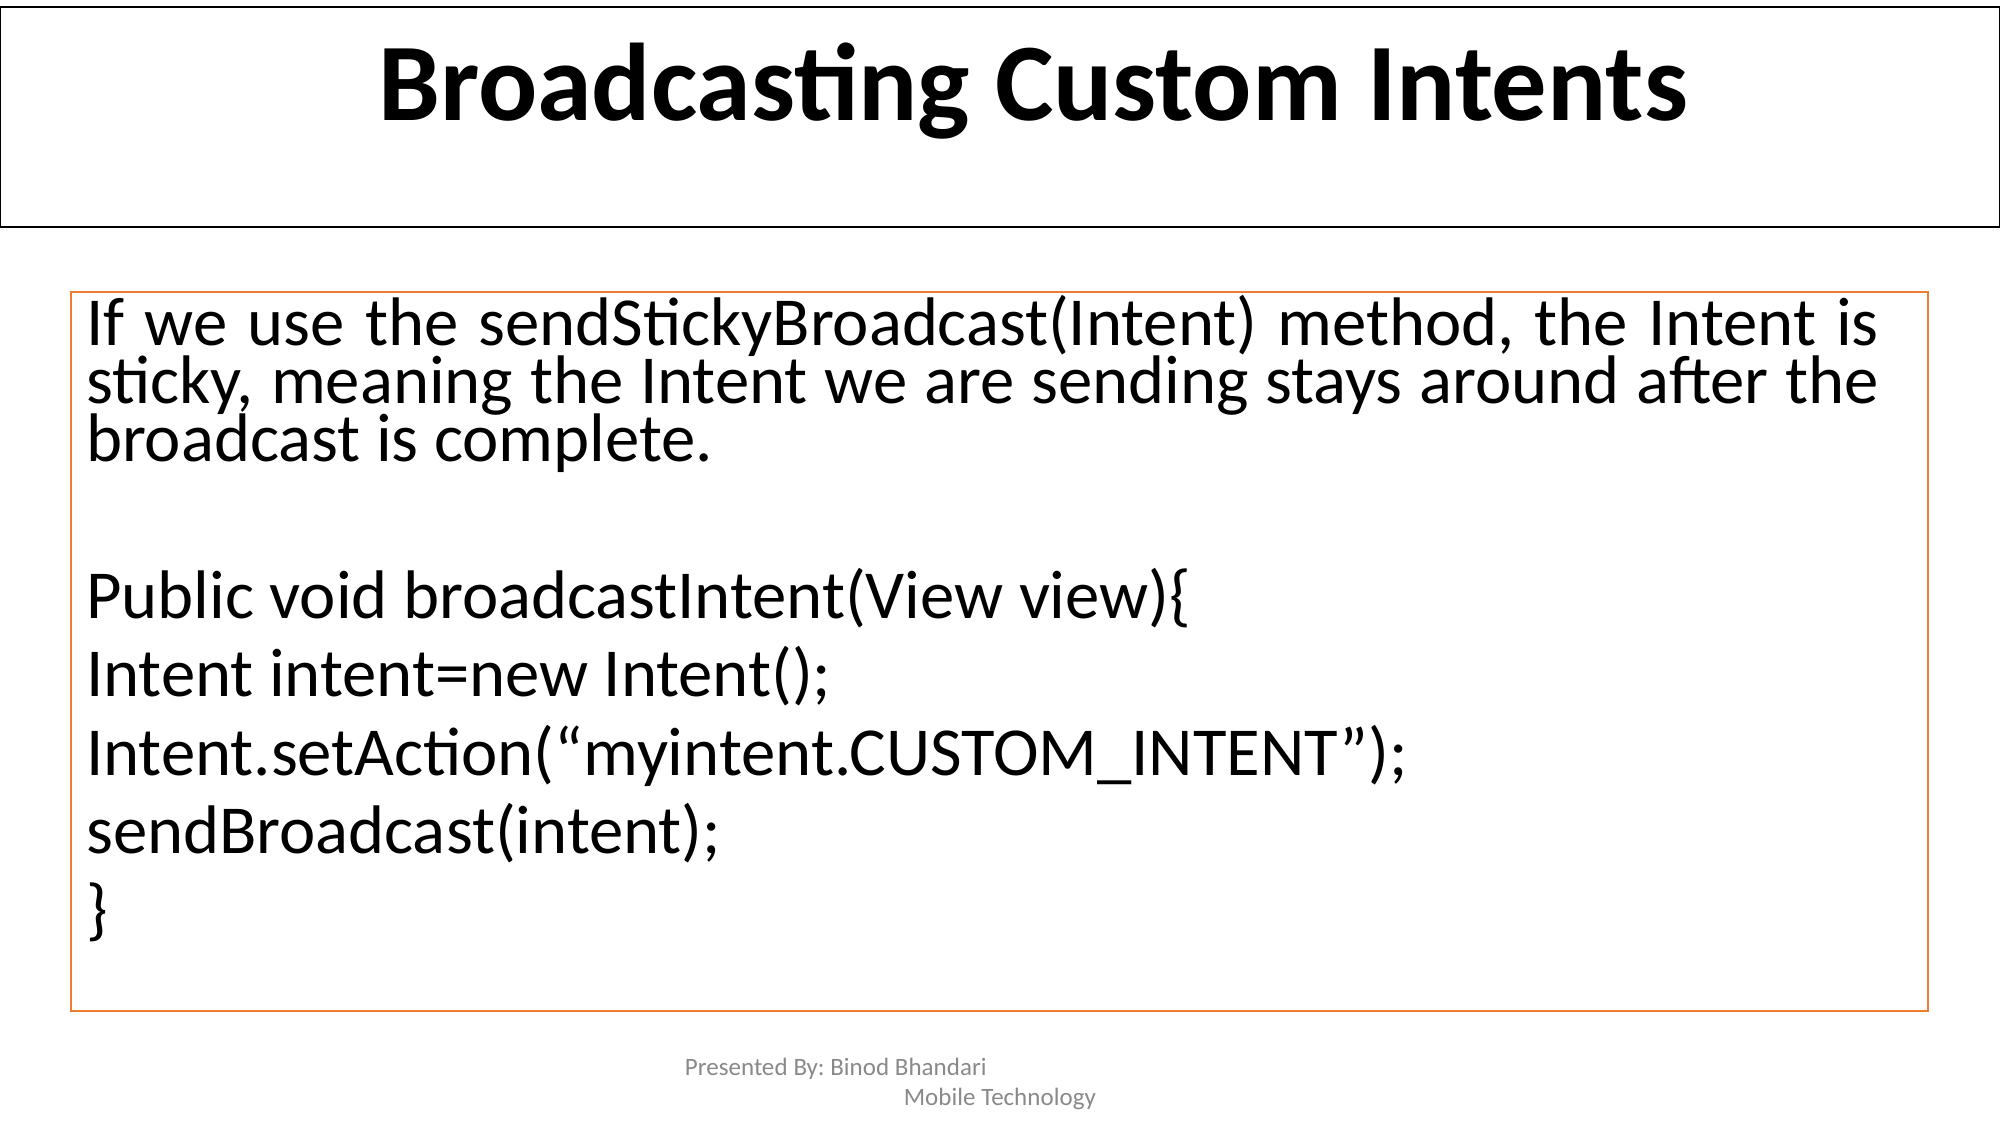

# Broadcasting Custom Intents
If we use the sendStickyBroadcast(Intent) method, the Intent is sticky, meaning the Intent we are sending stays around after the broadcast is complete.
Public void broadcastIntent(View view){
Intent intent=new Intent();
Intent.setAction(“myintent.CUSTOM_INTENT”);
sendBroadcast(intent);
}
Presented By: Binod Bhandari Mobile Technology